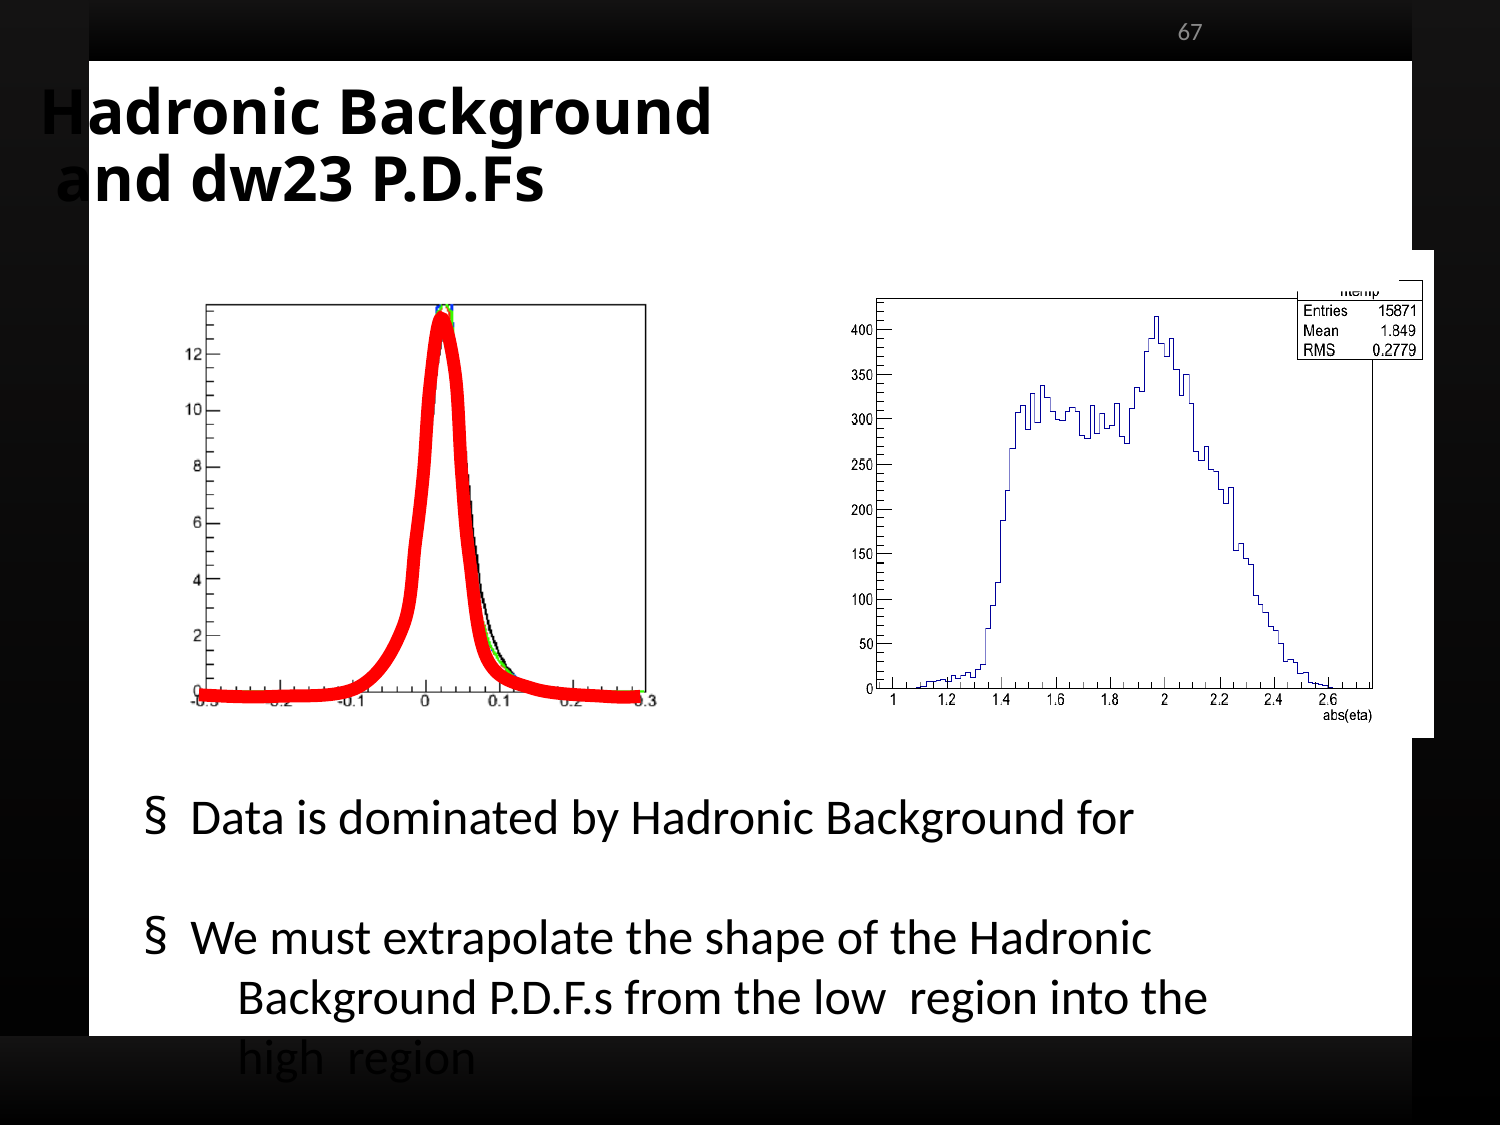

# Hadronic Background and dw23 P.D.Fs
Data is dominated by Hadronic Background for
We must extrapolate the shape of the Hadronic Background P.D.F.s from the low region into the high region